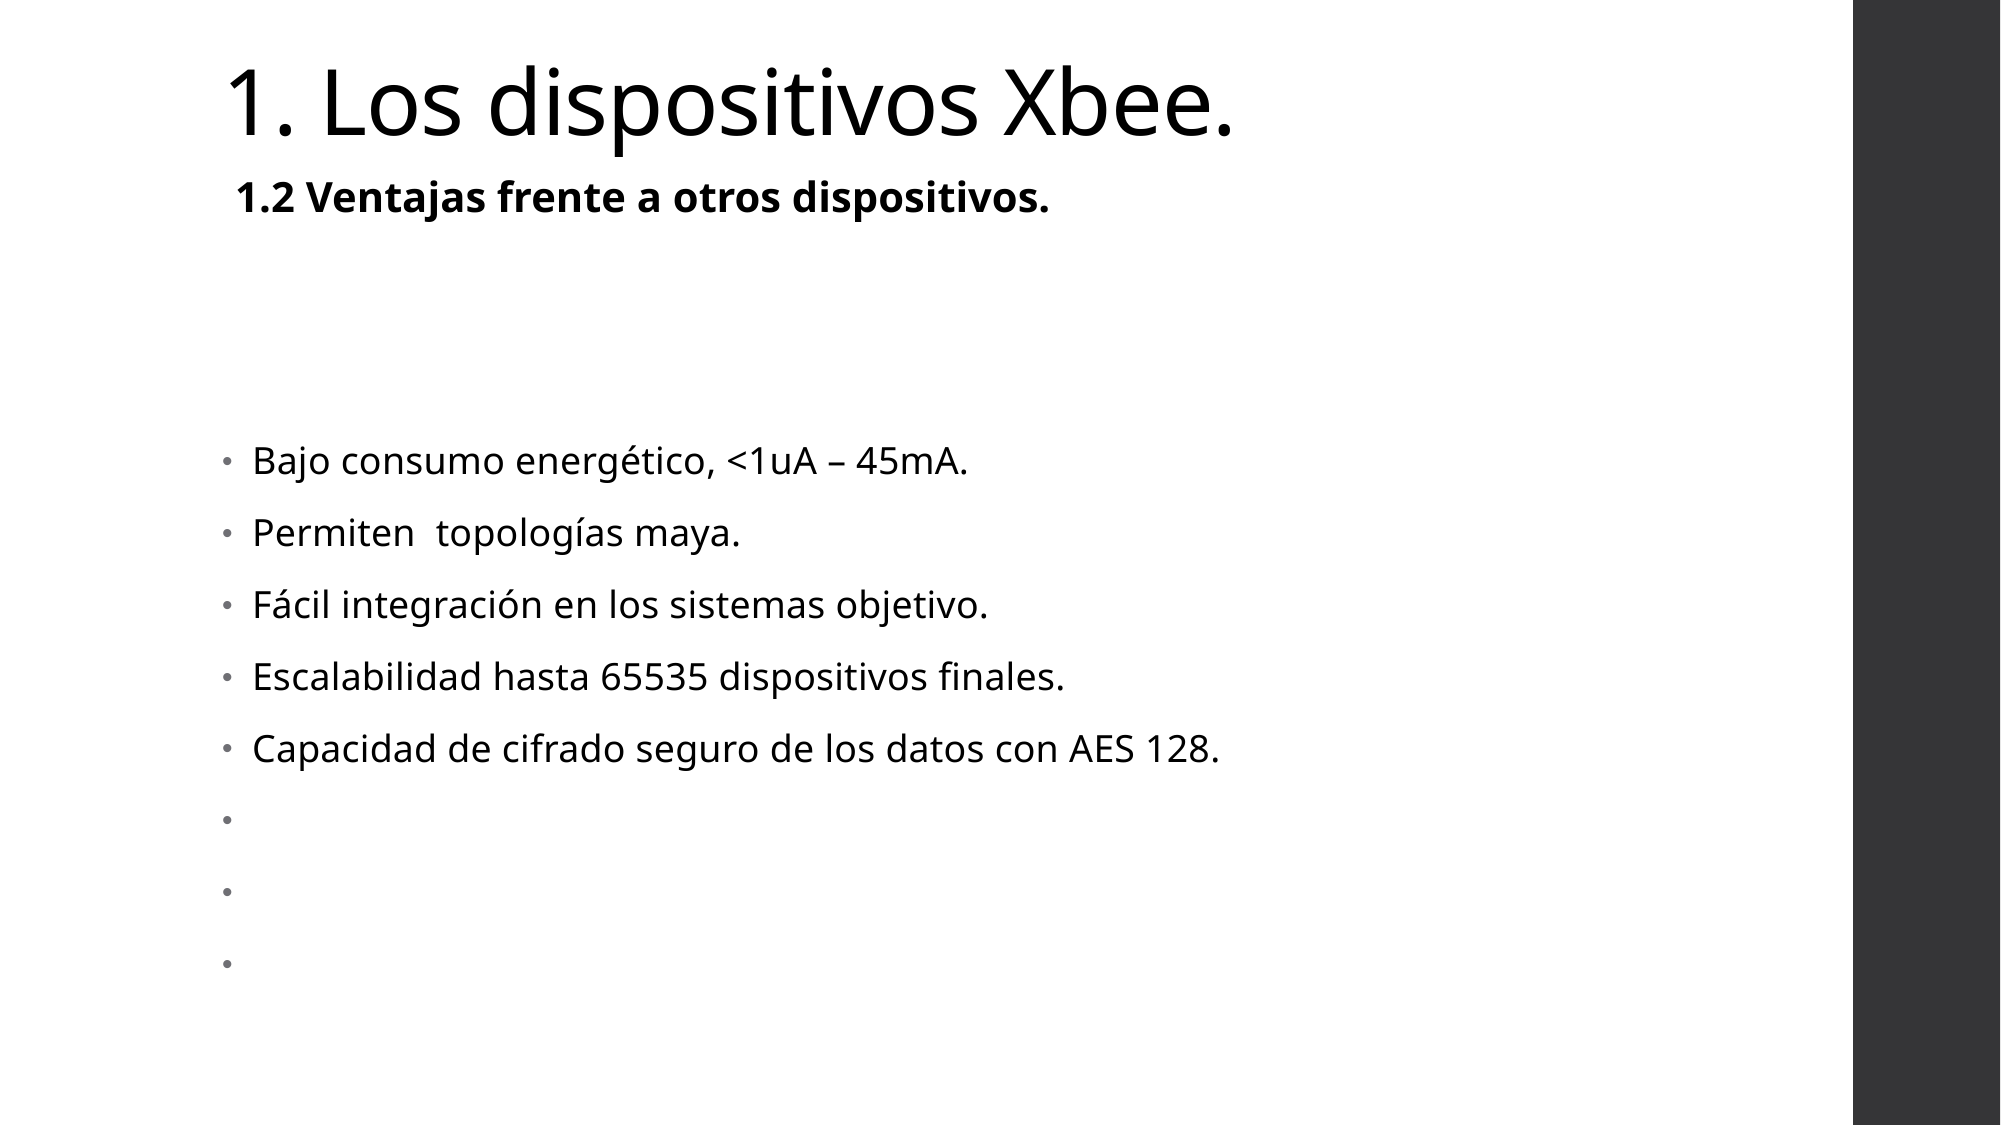

# 1. Los dispositivos Xbee.
1.2 Ventajas frente a otros dispositivos.
Bajo consumo energético, <1uA – 45mA.
Permiten topologías maya.
Fácil integración en los sistemas objetivo.
Escalabilidad hasta 65535 dispositivos finales.
Capacidad de cifrado seguro de los datos con AES 128.